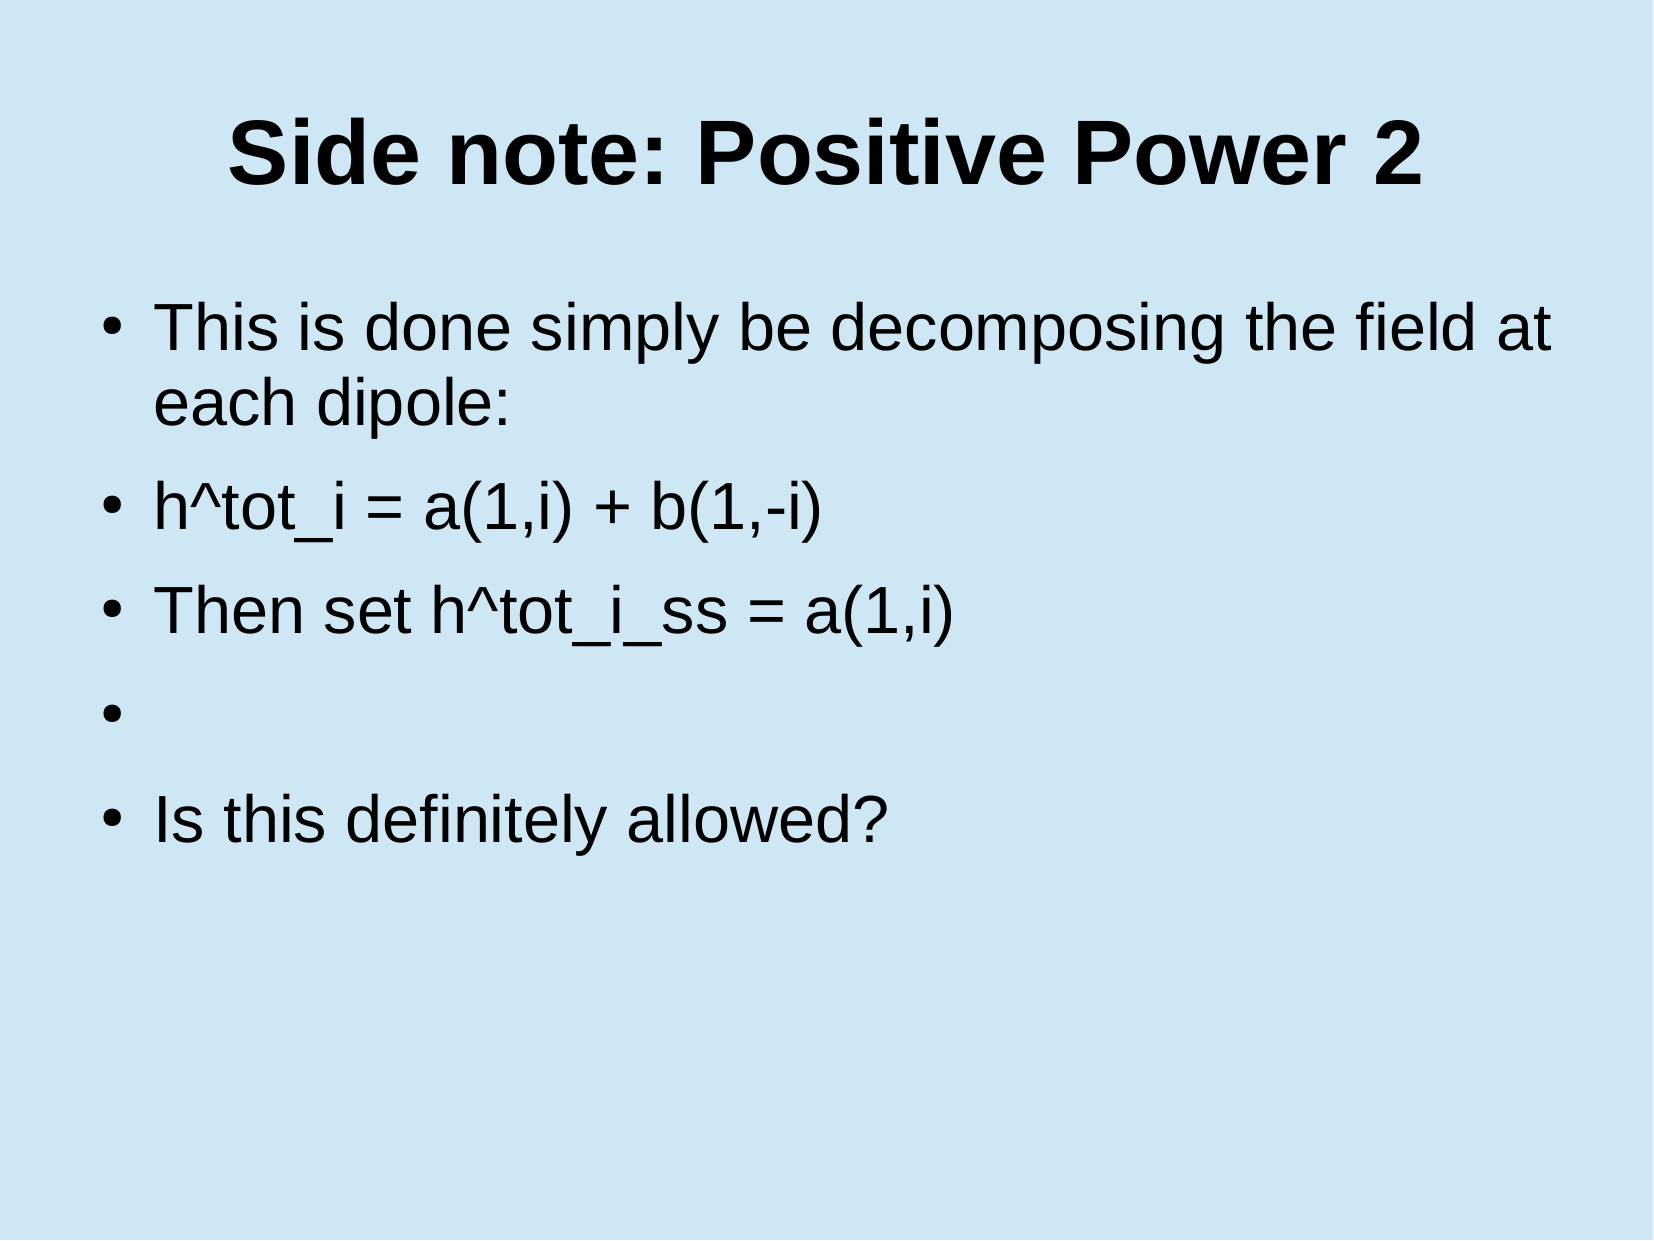

# Side note: Positive Power 2
This is done simply be decomposing the field at each dipole:
h^tot_i = a(1,i) + b(1,-i)
Then set h^tot_i_ss = a(1,i)
Is this definitely allowed?